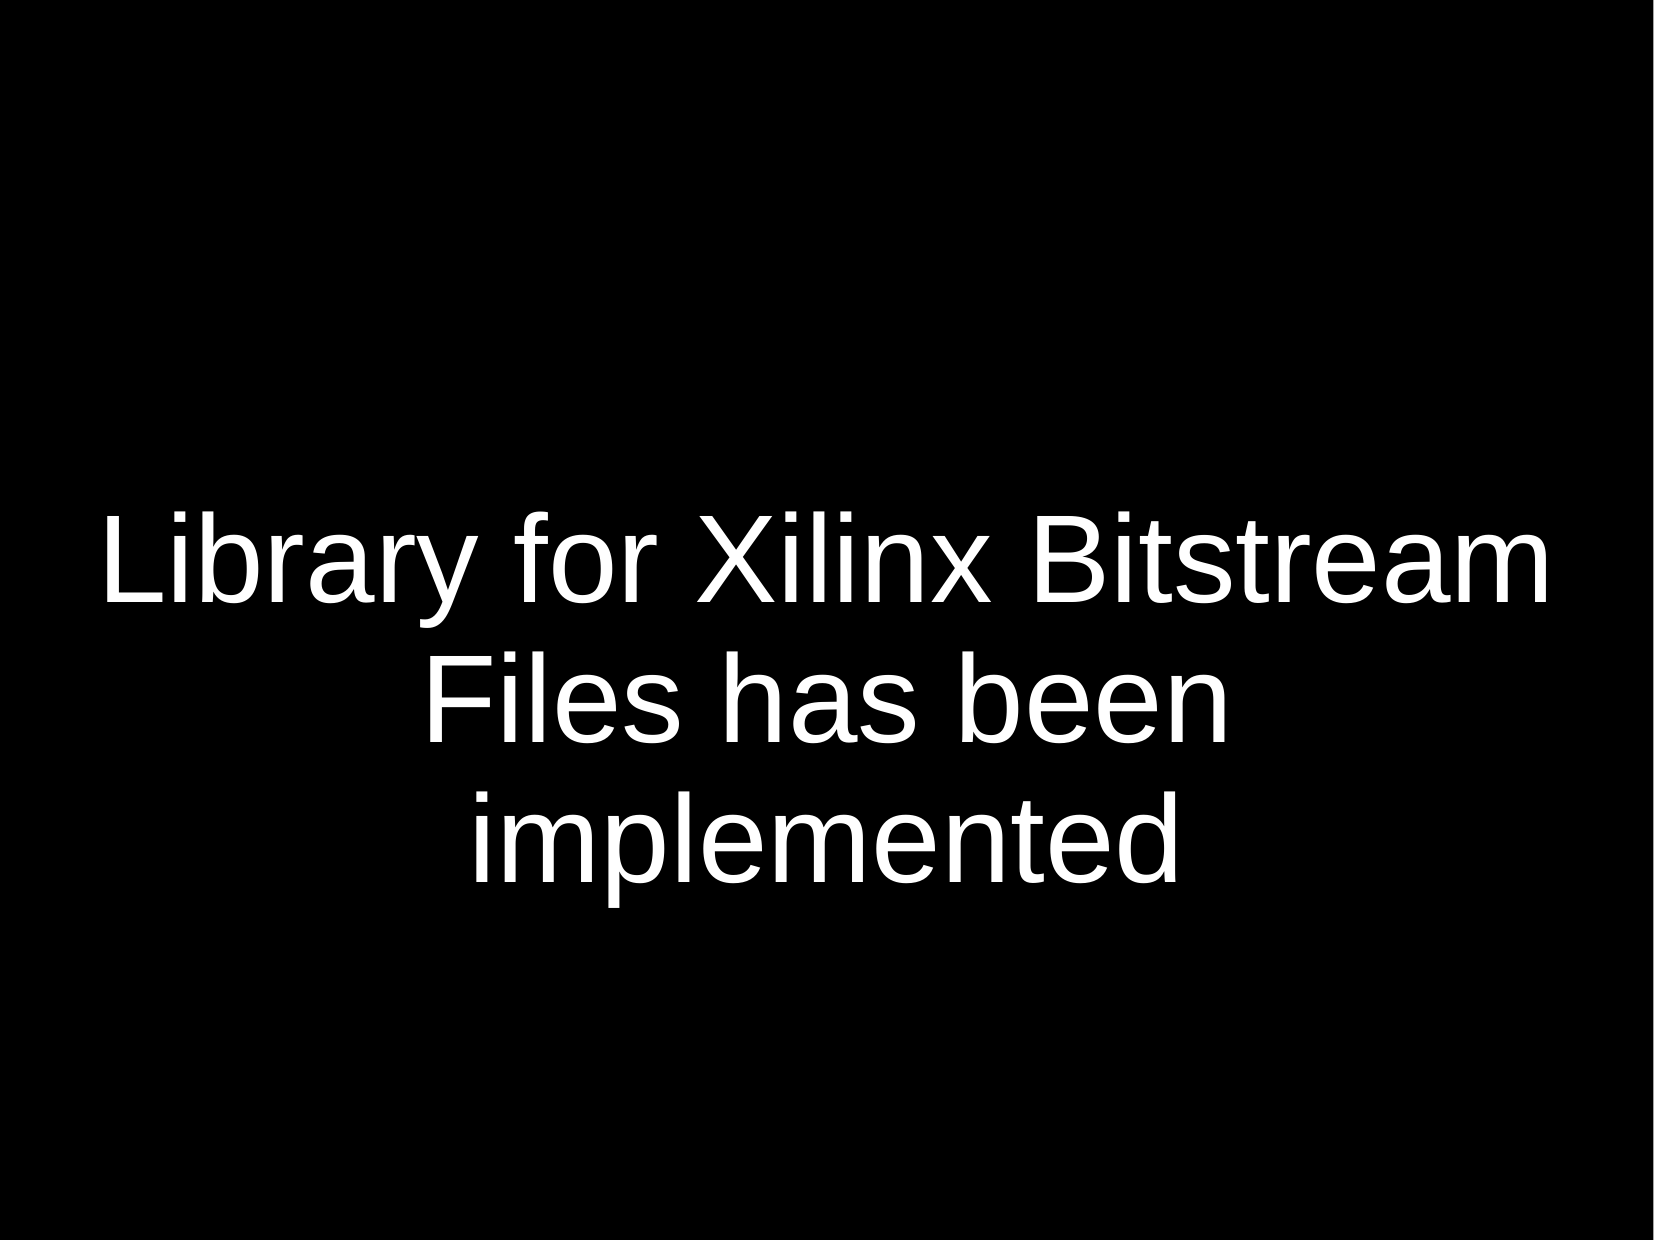

#
Library for Xilinx Bitstream Files has been implemented